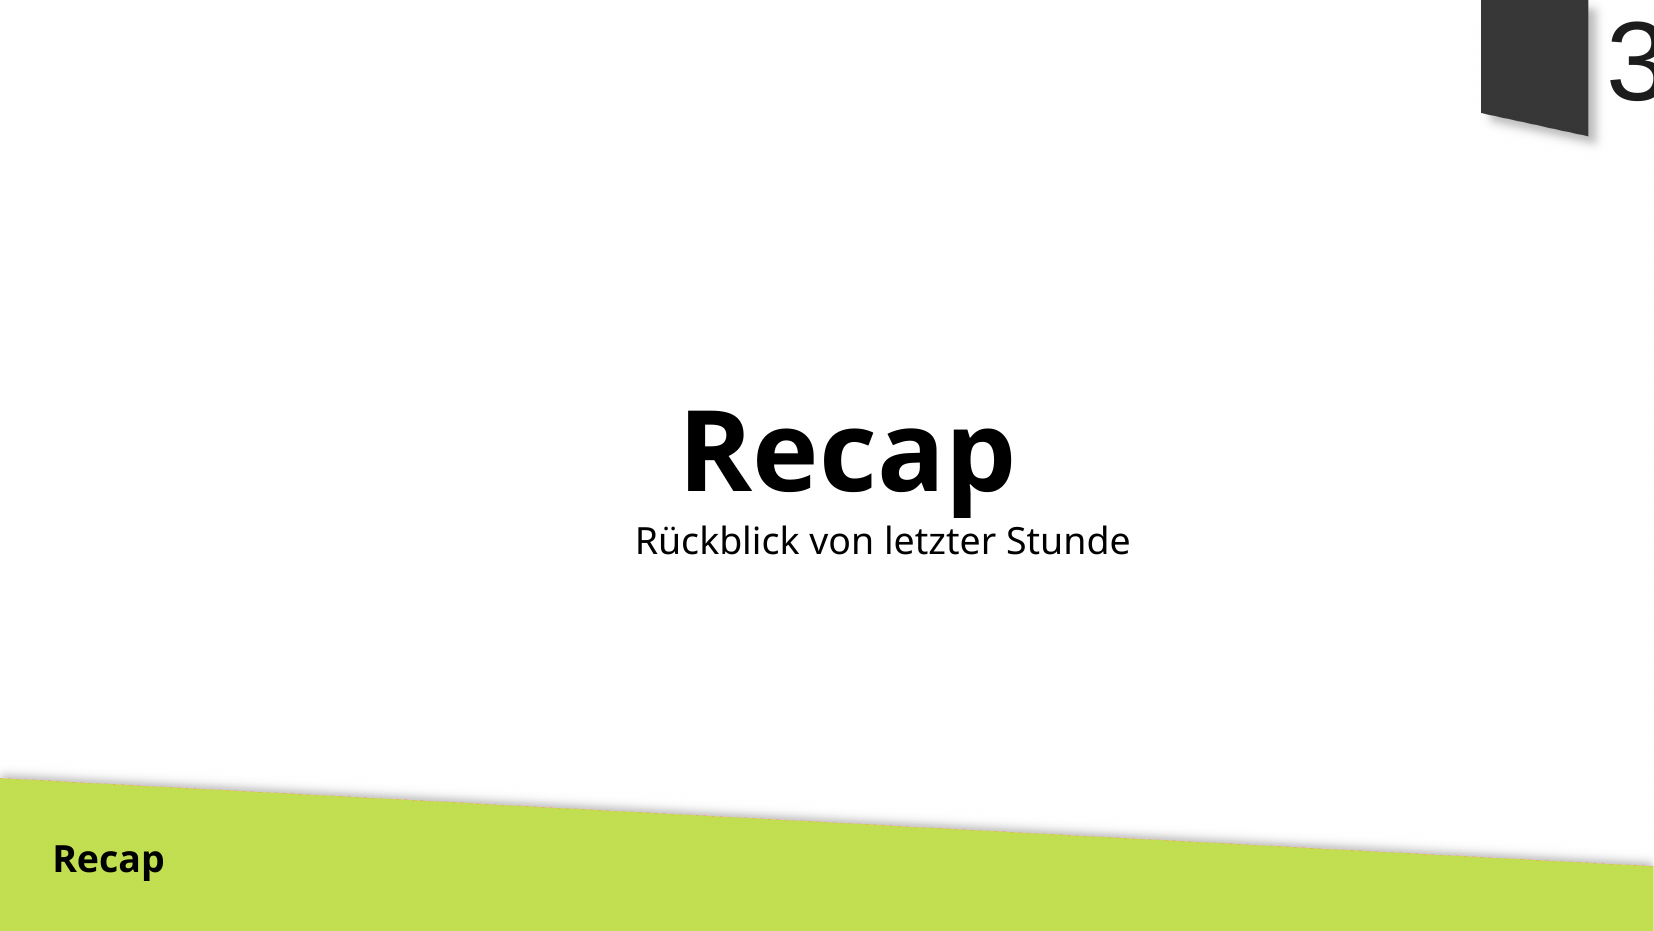

# Recap
Rückblick von letzter Stunde
Recap